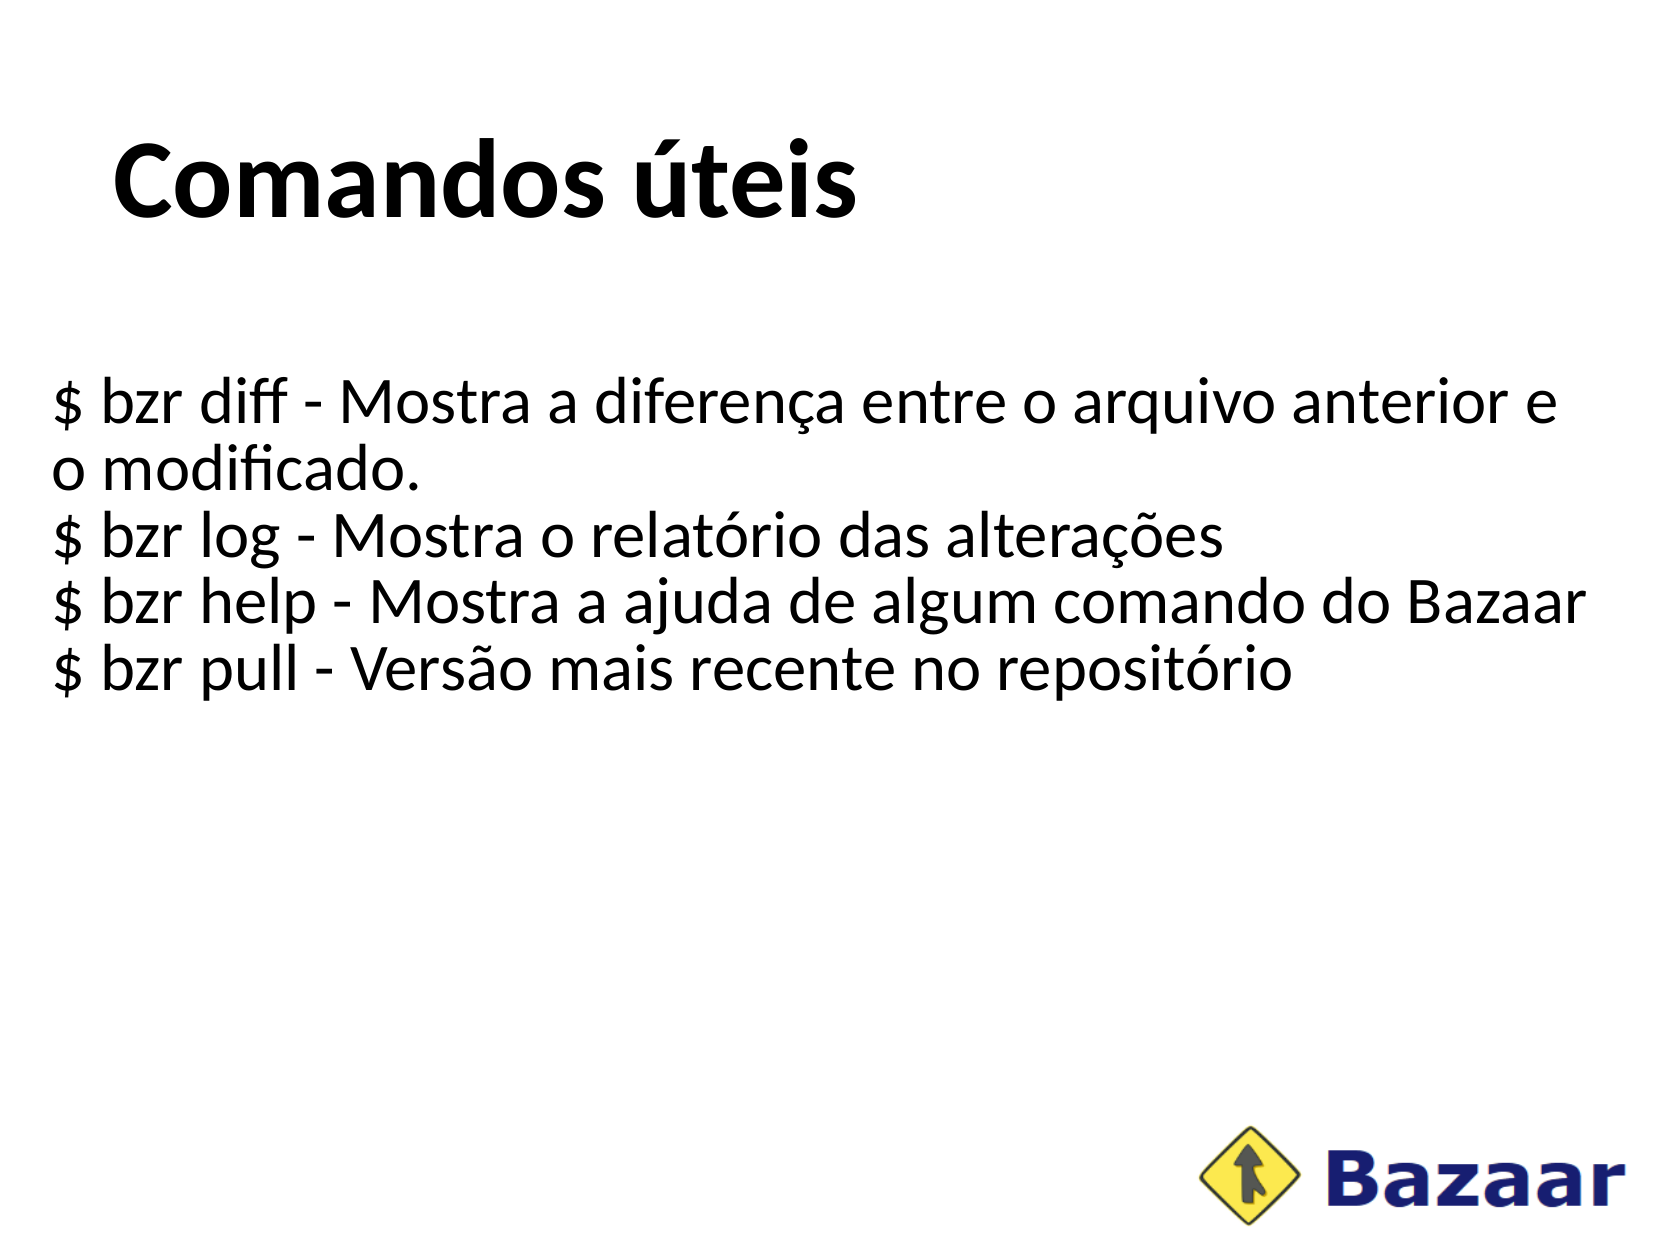

Comandos úteis
$ bzr diff - Mostra a diferença entre o arquivo anterior e o modificado.
$ bzr log - Mostra o relatório das alterações
$ bzr help - Mostra a ajuda de algum comando do Bazaar
$ bzr pull - Versão mais recente no repositório